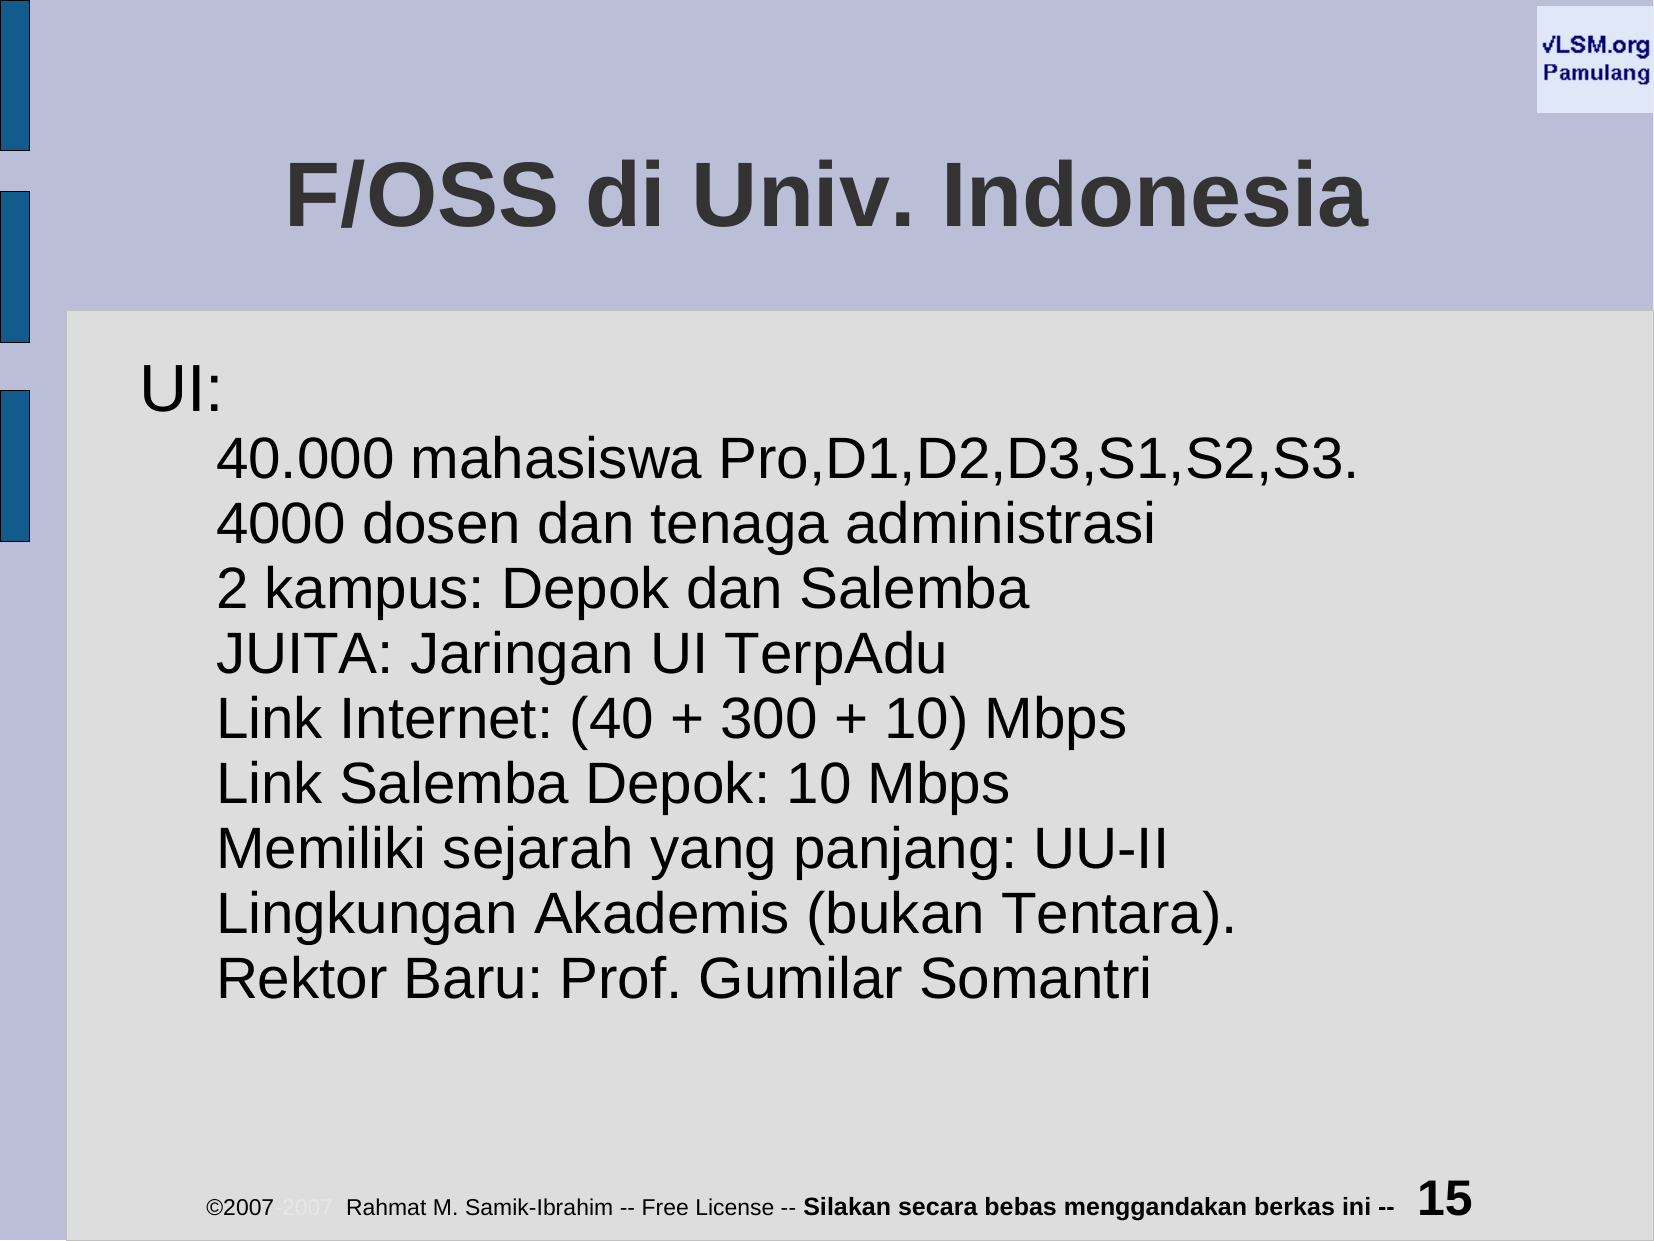

# F/OSS di Univ. Indonesia
UI:
40.000 mahasiswa Pro,D1,D2,D3,S1,S2,S3.
4000 dosen dan tenaga administrasi
2 kampus: Depok dan Salemba
JUITA: Jaringan UI TerpAdu
Link Internet: (40 + 300 + 10) Mbps
Link Salemba Depok: 10 Mbps
Memiliki sejarah yang panjang: UU-II
Lingkungan Akademis (bukan Tentara).
Rektor Baru: Prof. Gumilar Somantri